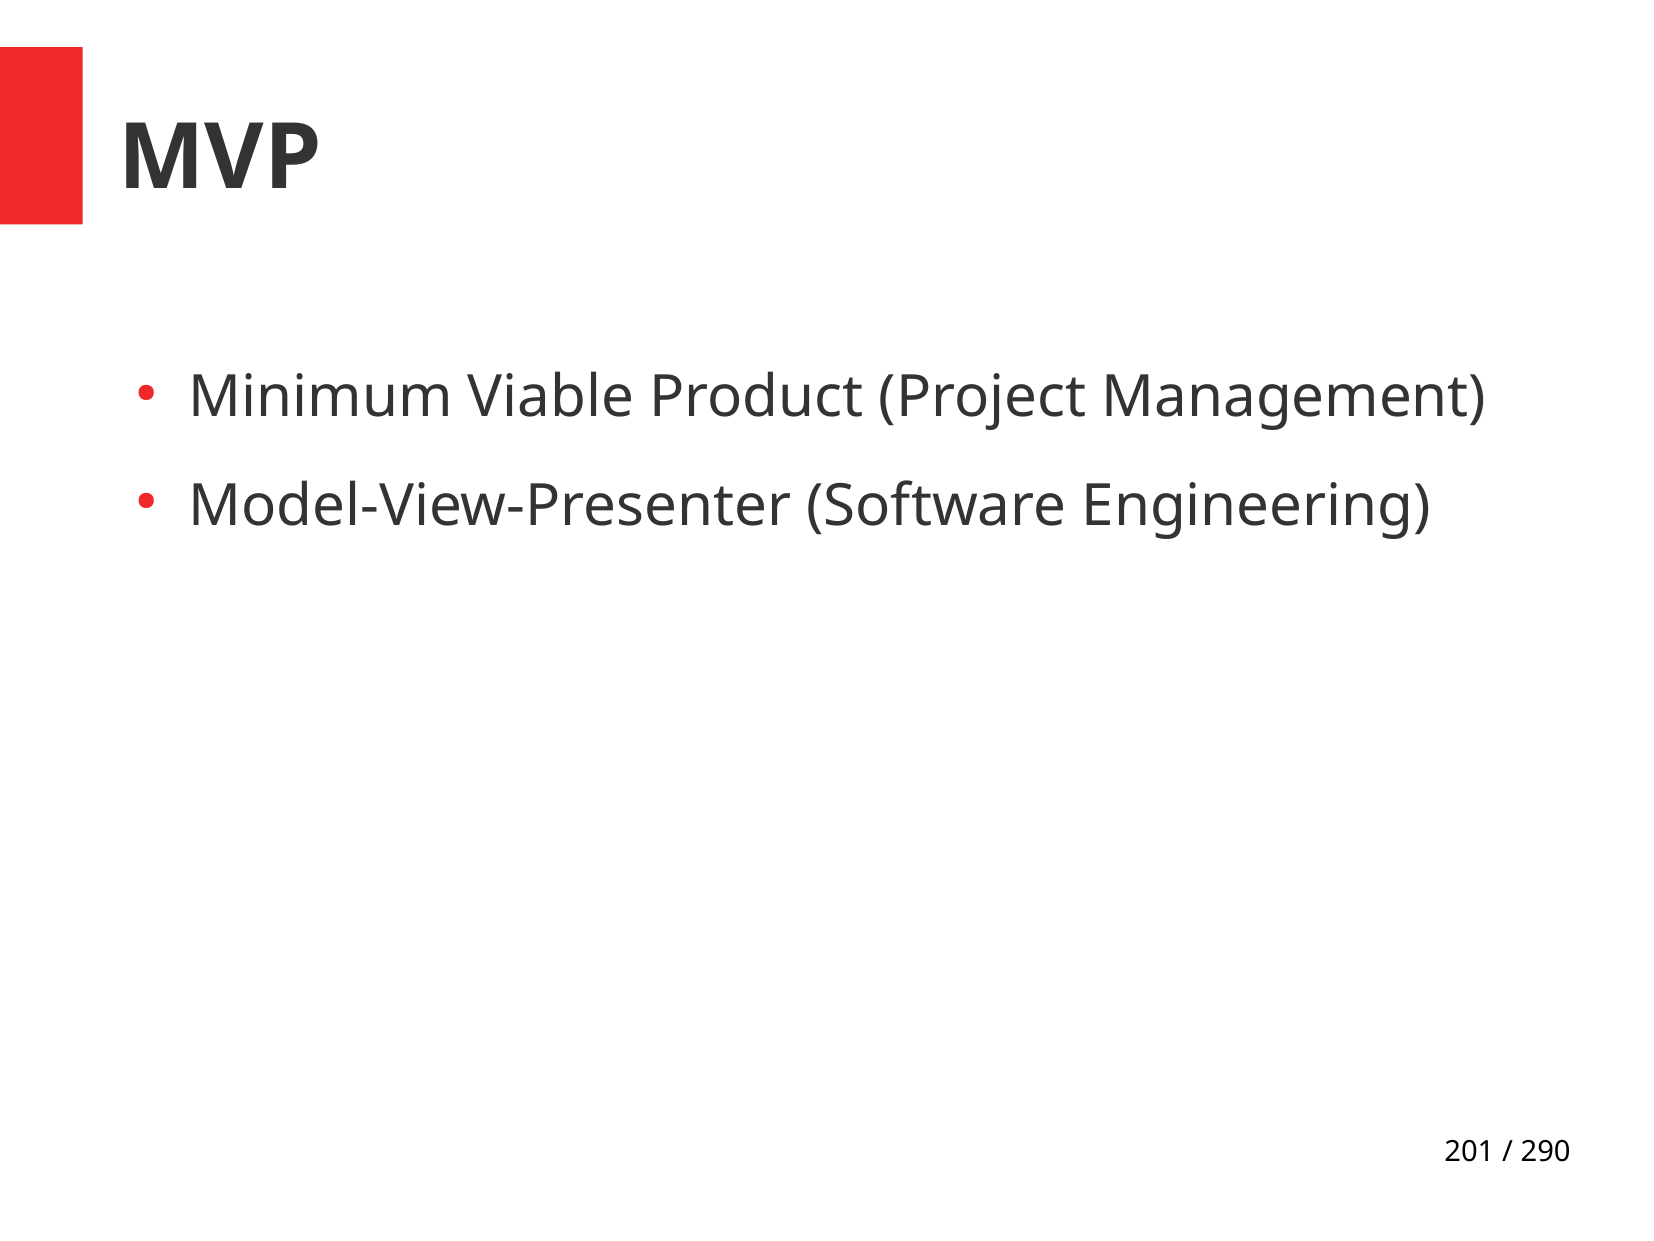

# MVP
Minimum Viable Product (Project Management)
Model-View-Presenter (Software Engineering)
201